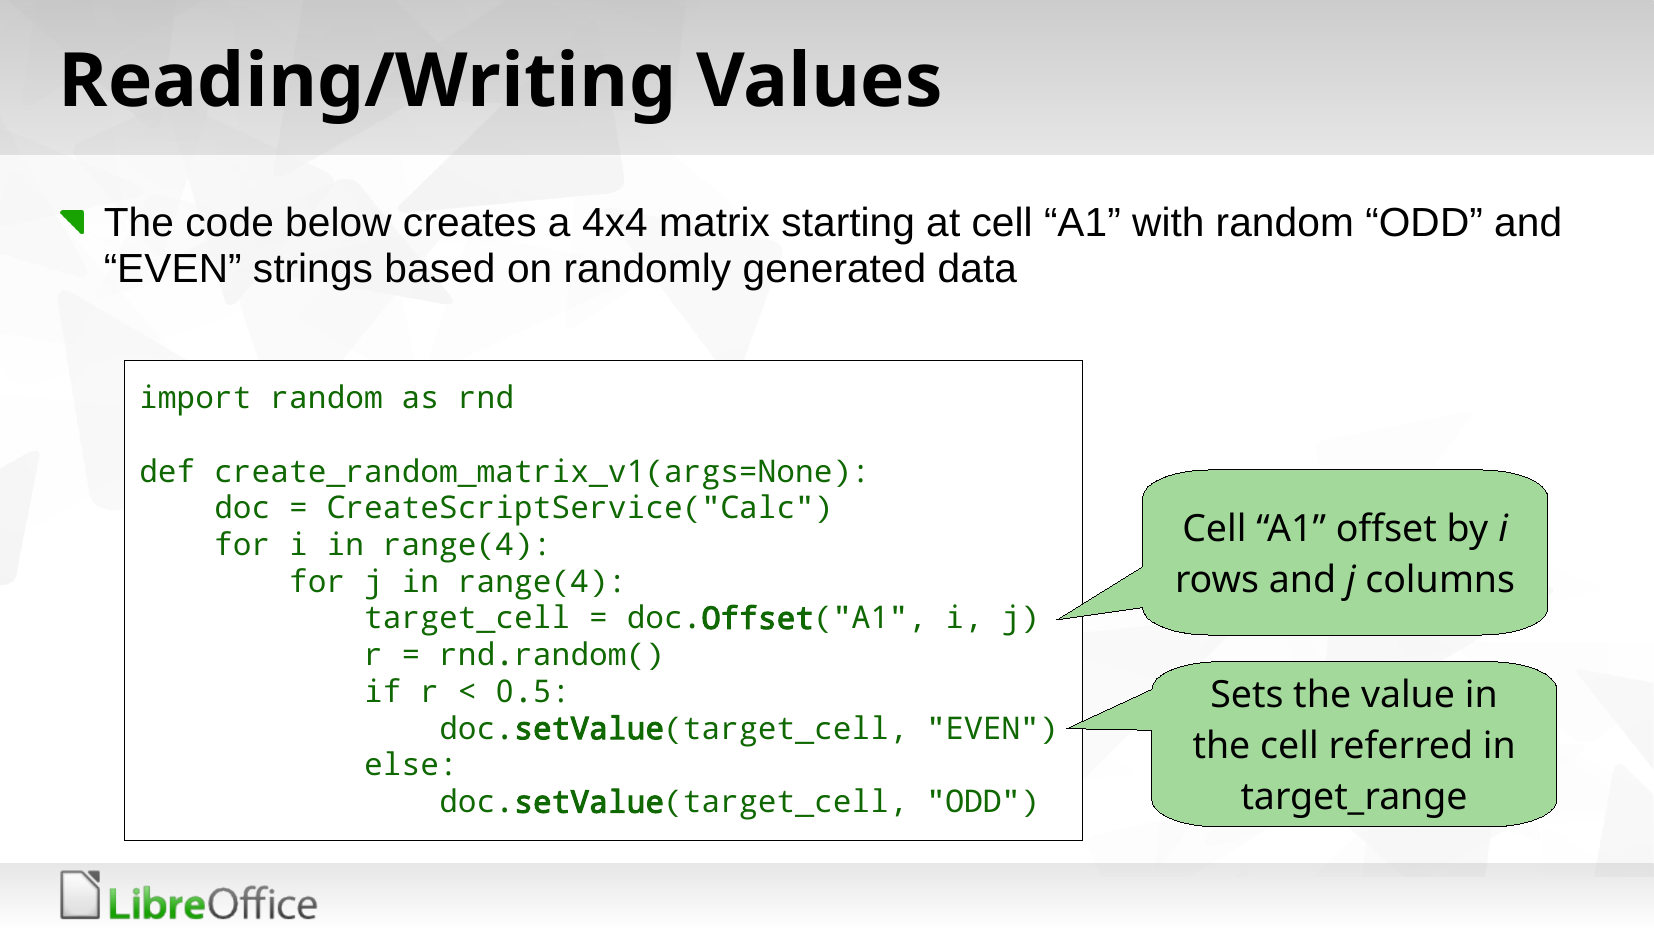

# Reading/Writing Values
The code below creates a 4x4 matrix starting at cell “A1” with random “ODD” and “EVEN” strings based on randomly generated data
import random as rnd
def create_random_matrix_v1(args=None):
 doc = CreateScriptService("Calc")
 for i in range(4):
 for j in range(4):
 target_cell = doc.Offset("A1", i, j)
 r = rnd.random()
 if r < 0.5:
 doc.setValue(target_cell, "EVEN")
 else:
 doc.setValue(target_cell, "ODD")
Cell “A1” offset by i rows and j columns
Sets the value in the cell referred in target_range